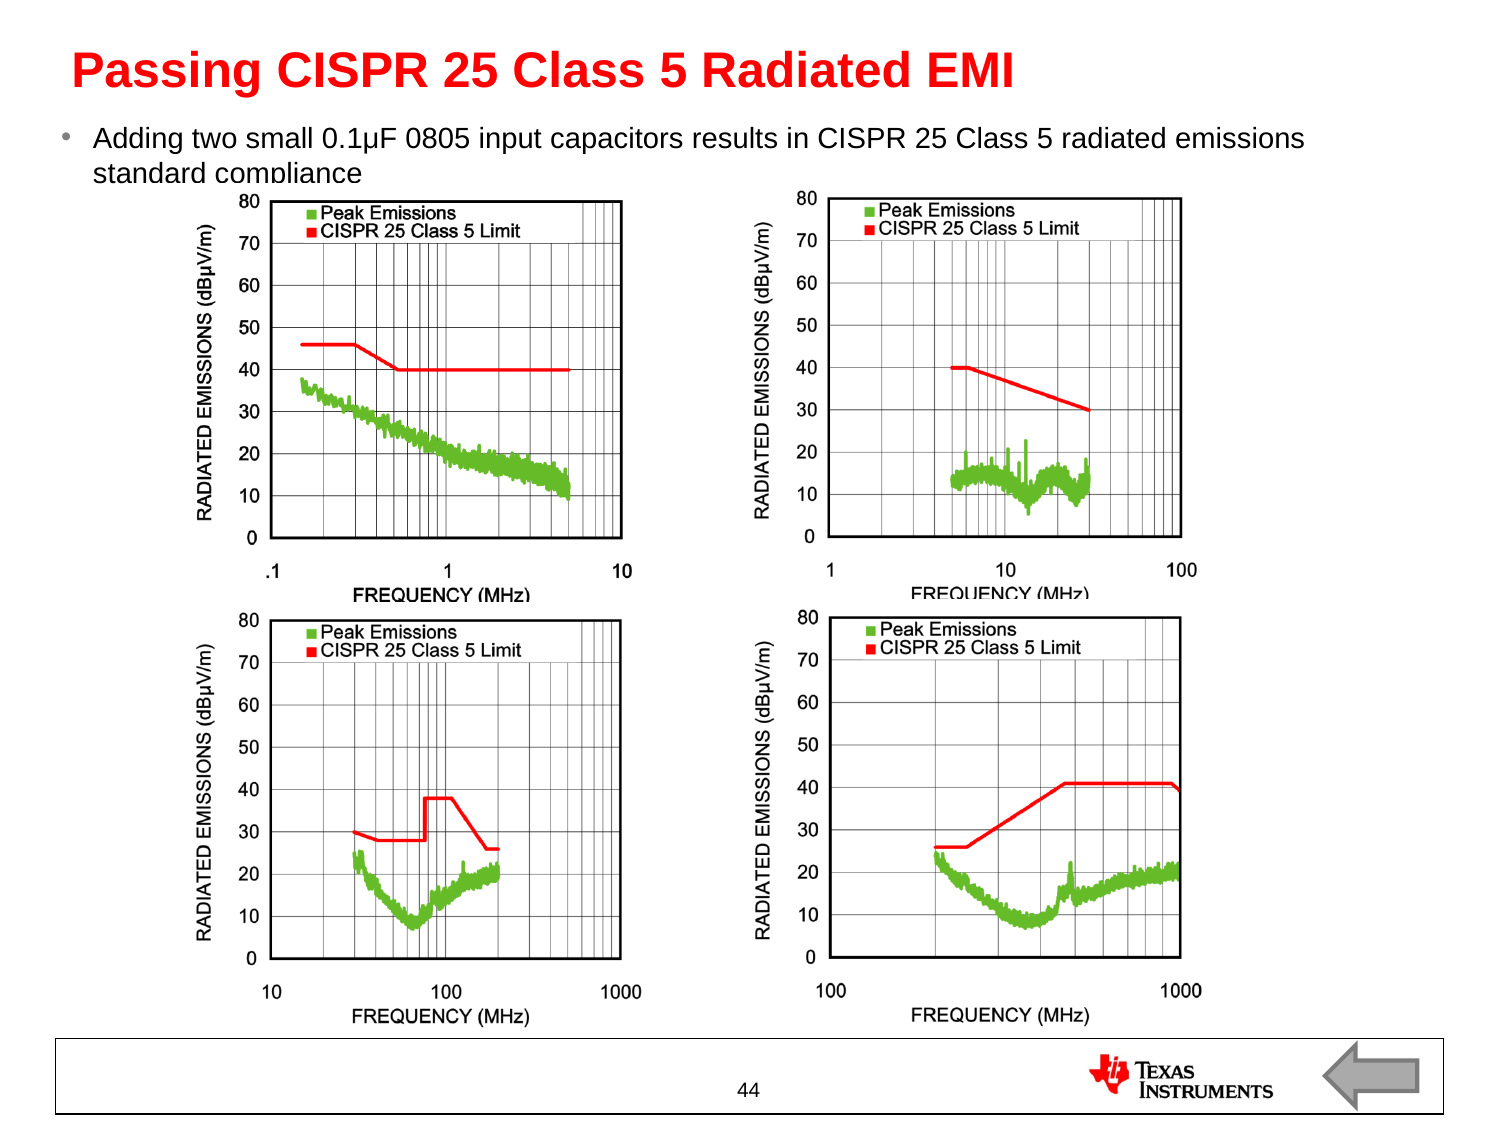

# Passing CISPR 25 Class 5 Radiated EMI
Adding two small 0.1μF 0805 input capacitors results in CISPR 25 Class 5 radiated emissions standard compliance